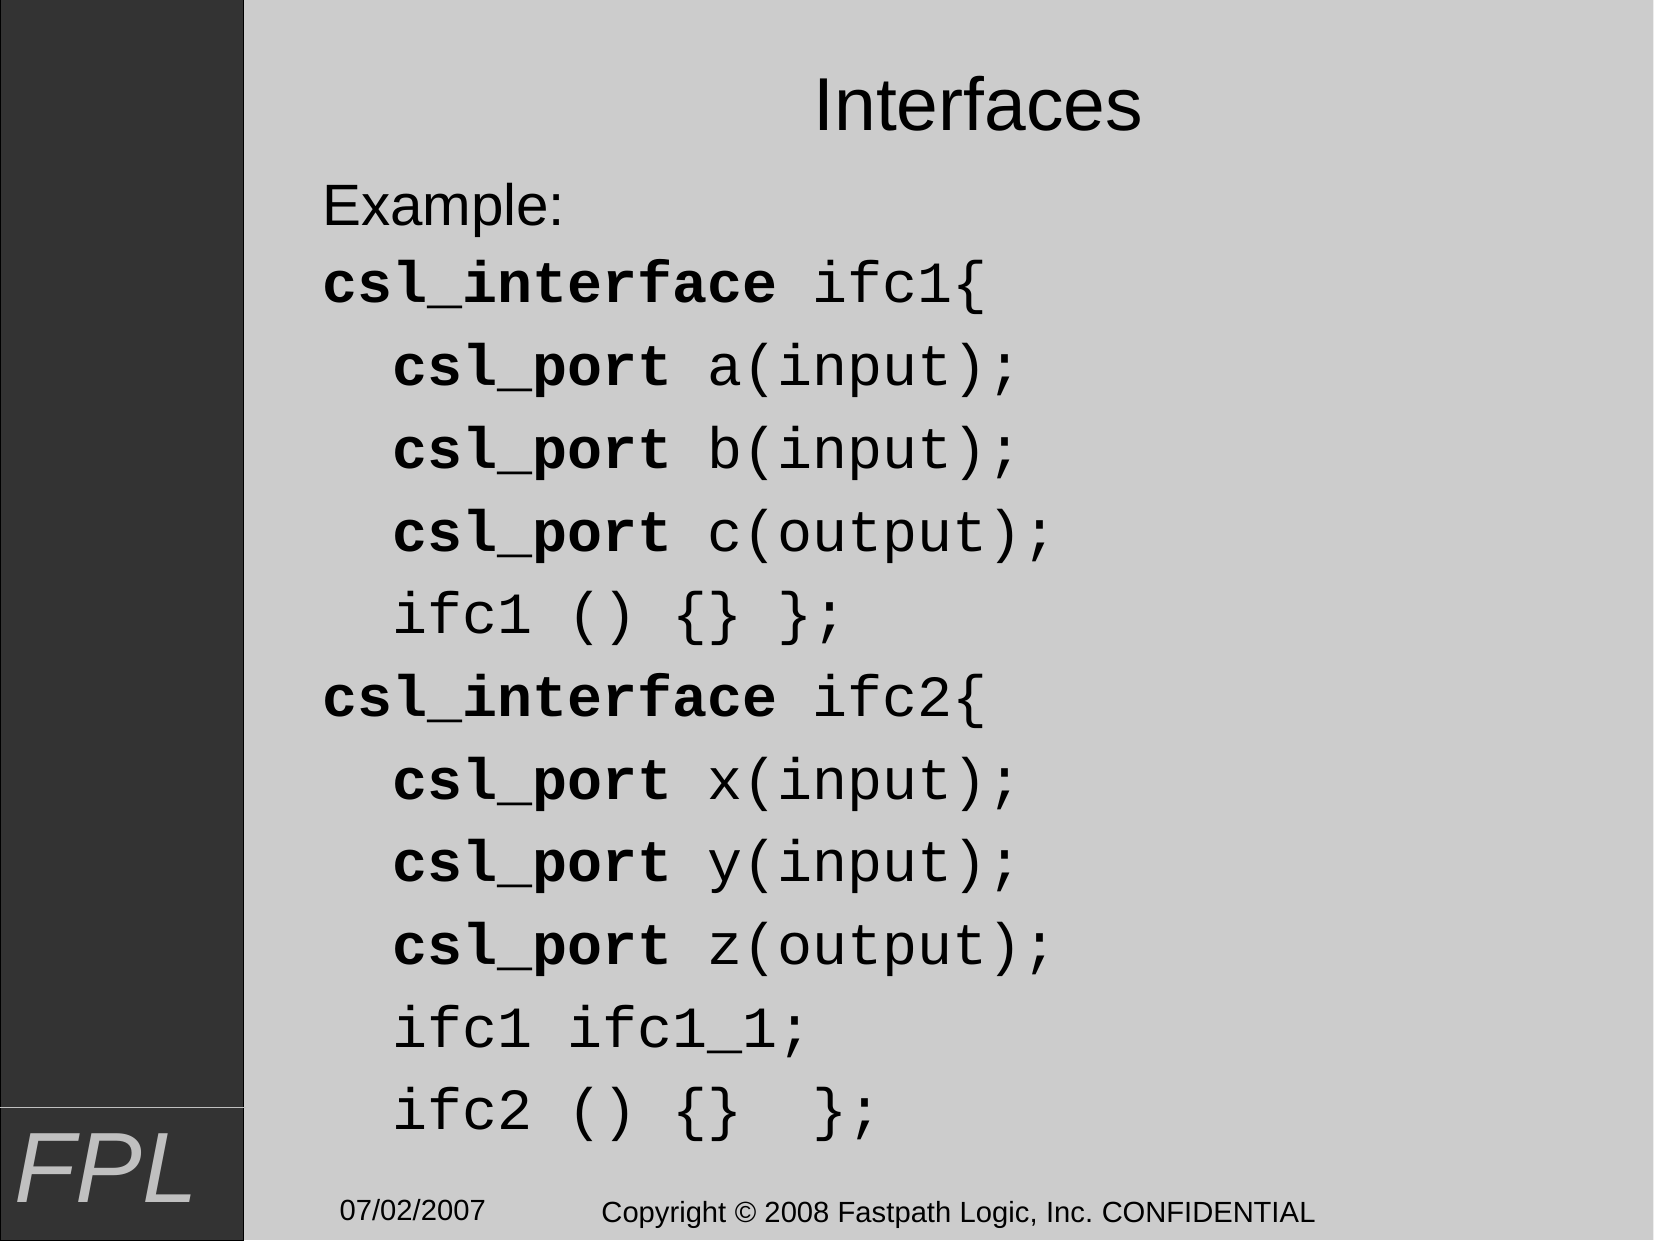

# Interfaces
Example:
csl_interface ifc1{
 csl_port a(input);
 csl_port b(input);
 csl_port c(output);
 ifc1 () {} };
csl_interface ifc2{
 csl_port x(input);
 csl_port y(input);
 csl_port z(output);
 ifc1 ifc1_1;
 ifc2 () {} };
07/02/2007
© 2007 FASTPATH LOGIC INC.